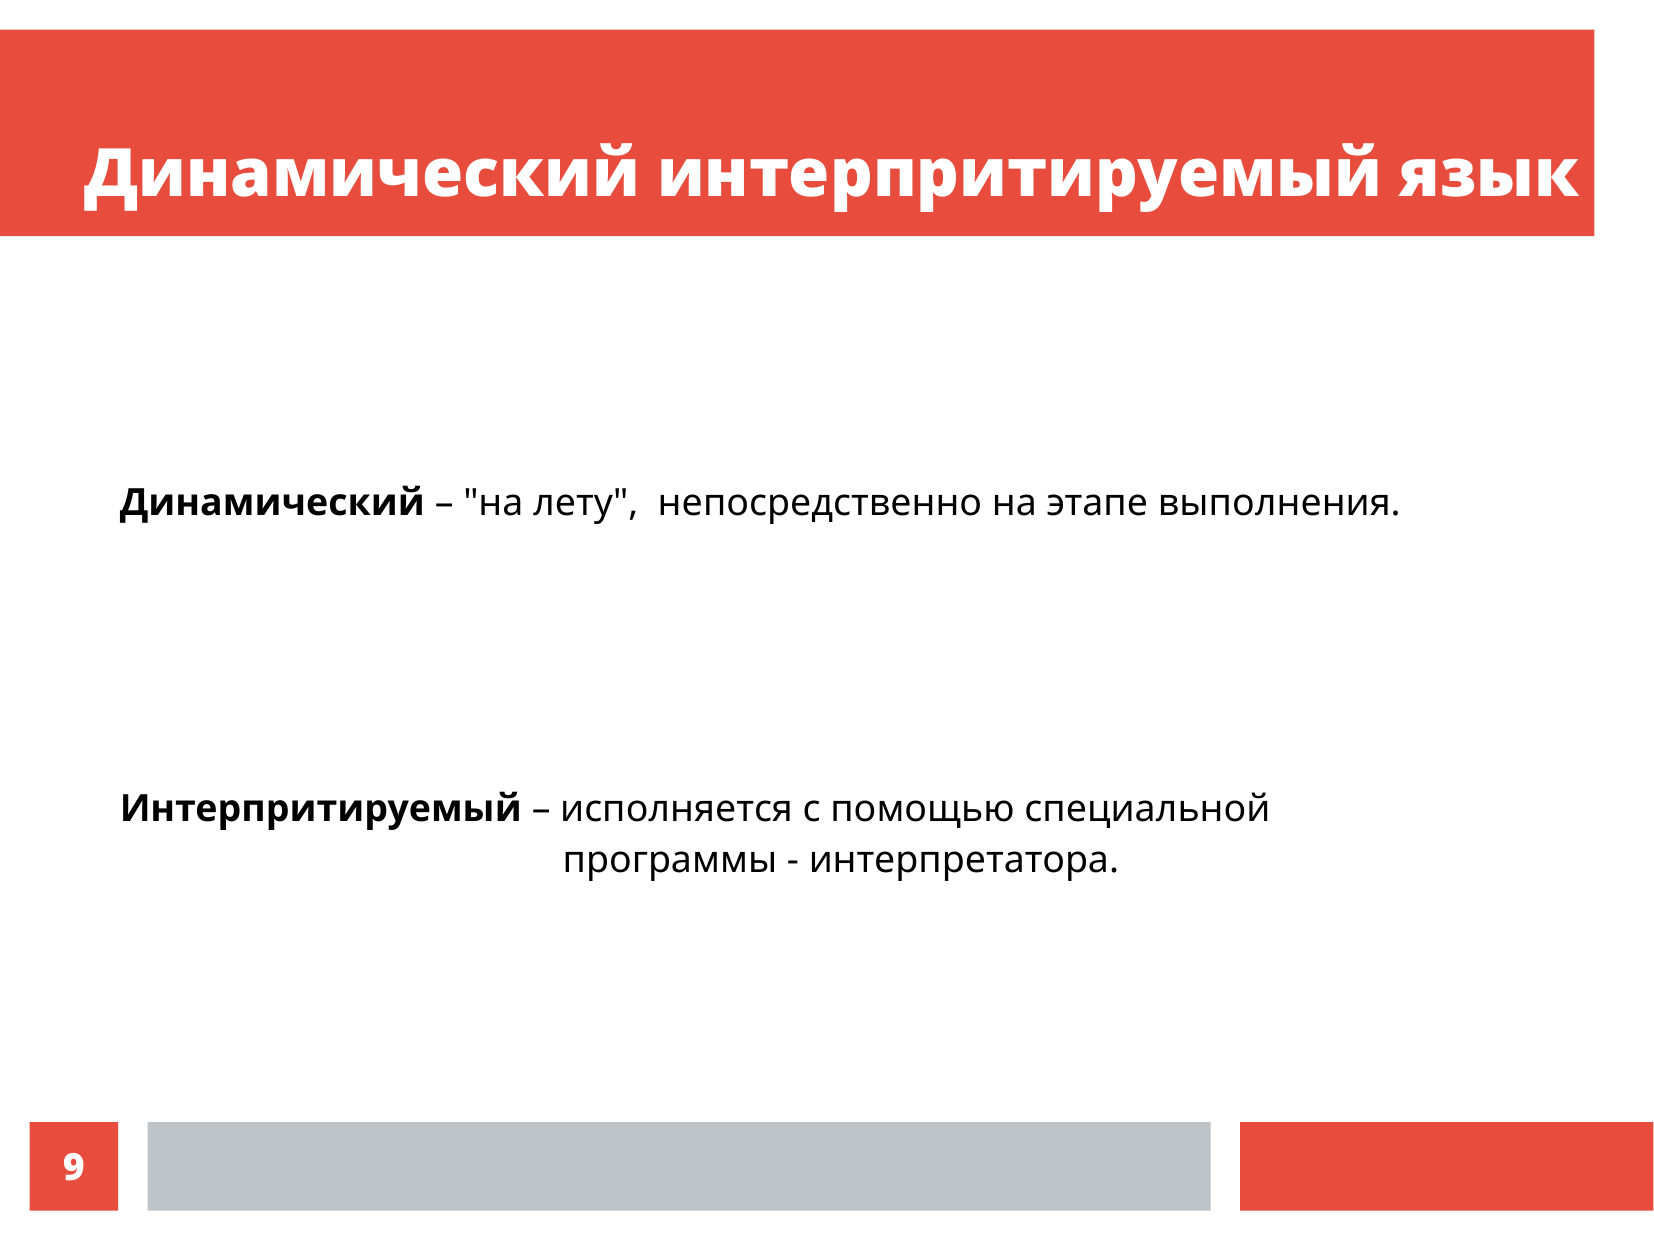

# Динамический интерпритируемый язык
Динамический – "на лету", непосредственно на этапе выполнения.
Интерпритируемый – исполняется с помощью специальной
						программы - интерпретатора.
9